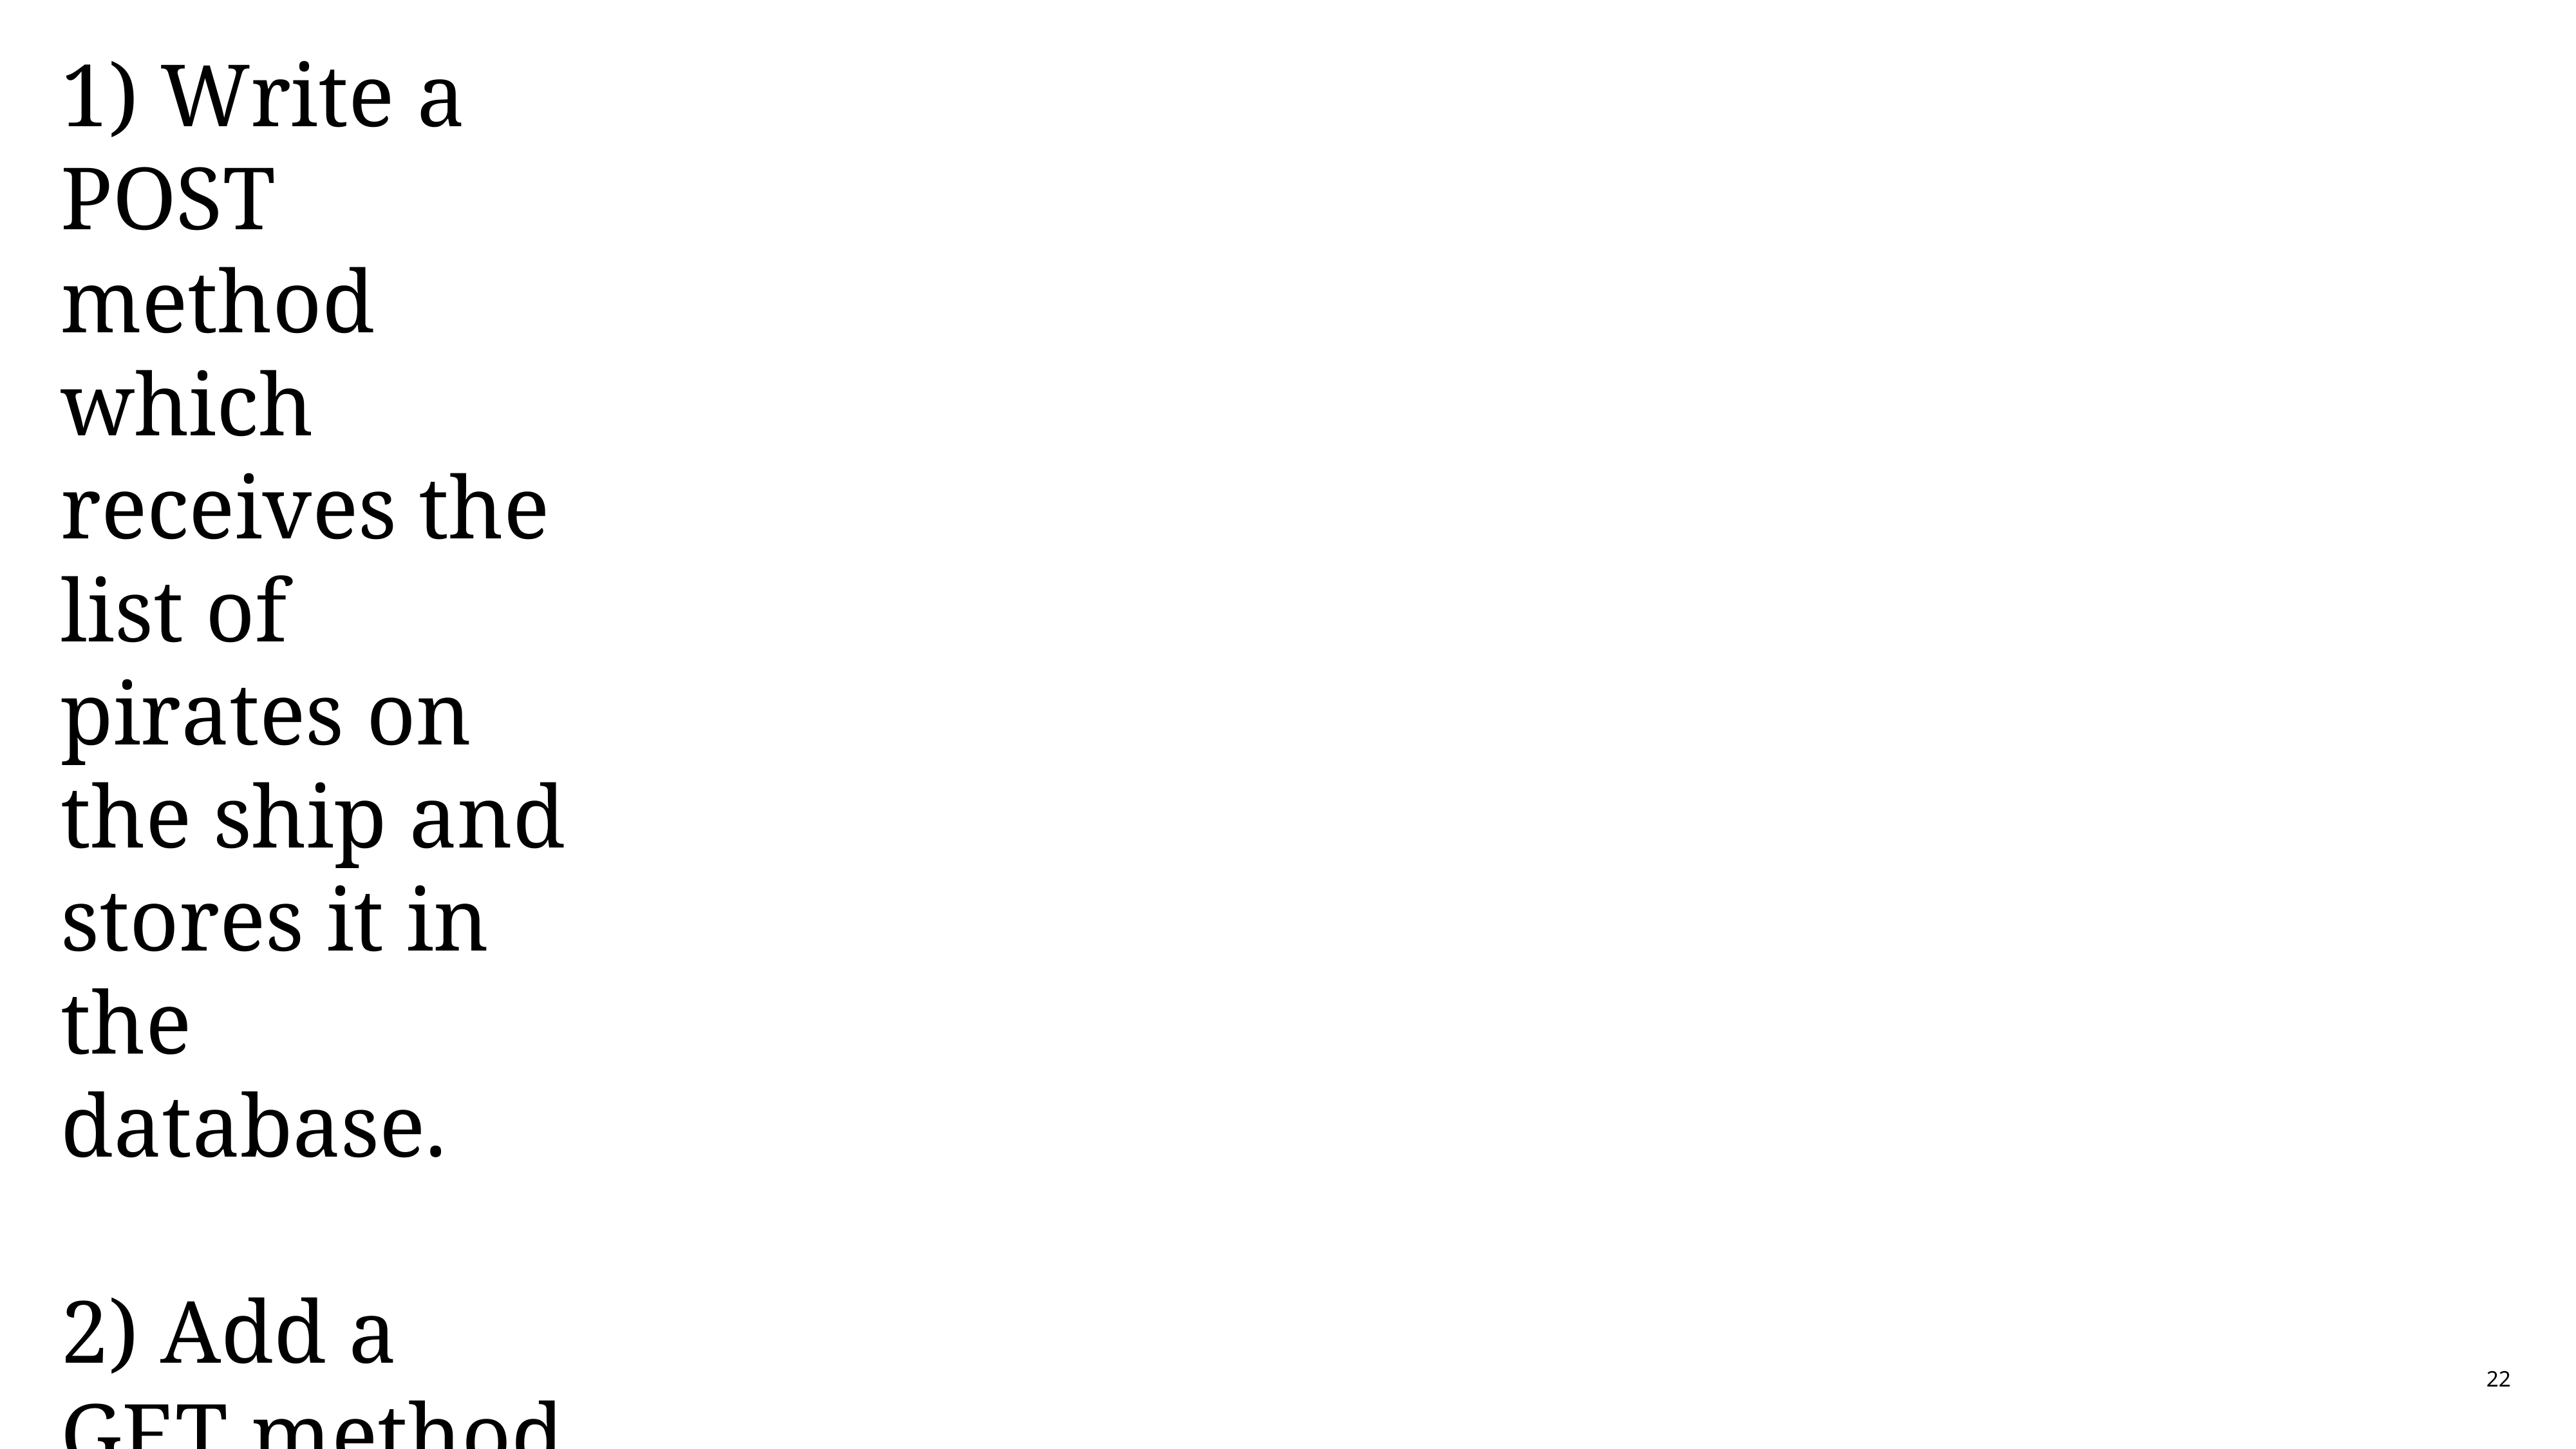

# 1) Write a POST method which receives the list of pirates on the ship and stores it in the database. 2) Add a GET method that returns a list of alive pirates. 3) Prepare a method that returns the number of living pirates on the ship. 4) Write a PUT method that changes the pirate’s name. 5) Write a GET method using SQL Query that returns a pirate with the captain function. If the captain is not on the ship, the function returns the status not found.